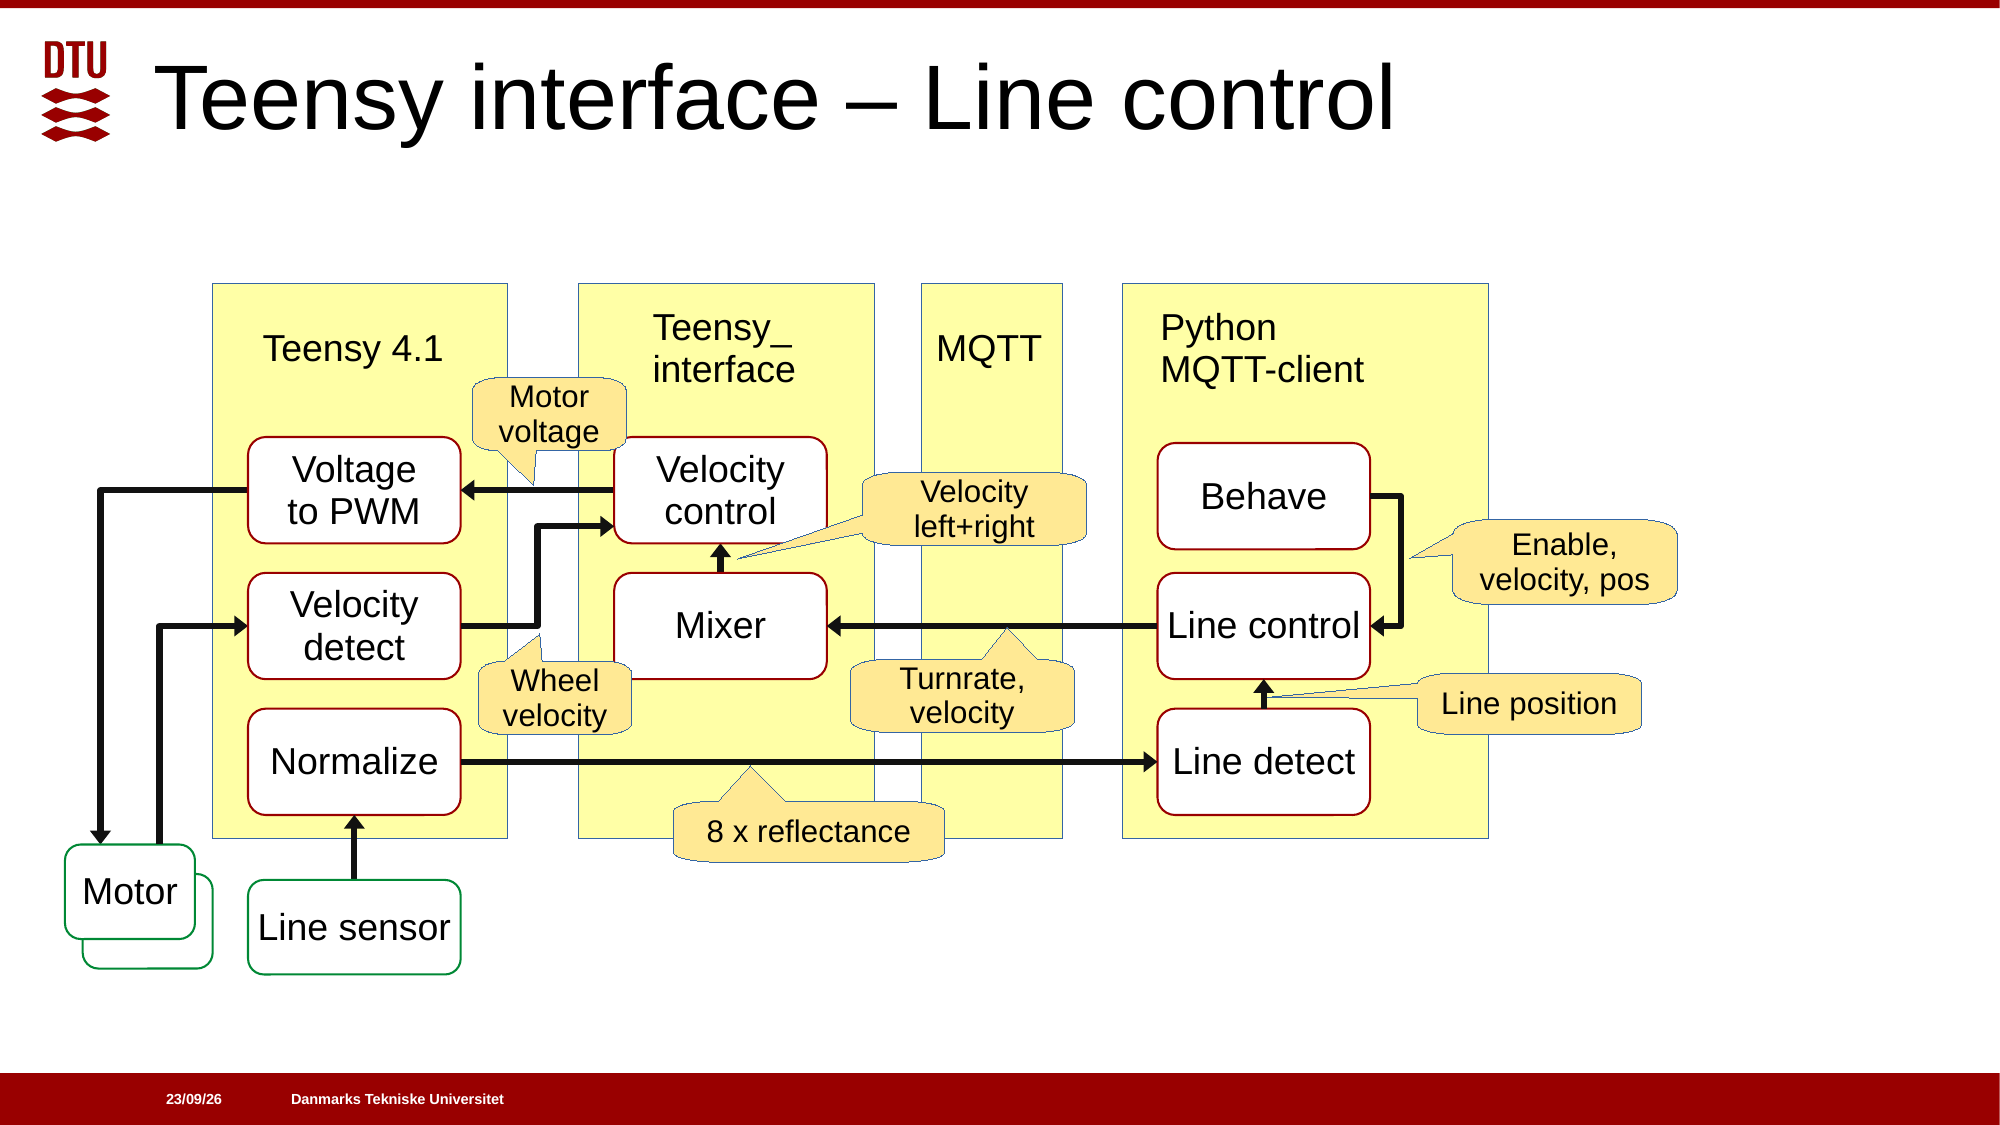

# Teensy interface – Line control
Teensy_
interface
Python
MQTT-client
Teensy 4.1
MQTT
Motor voltage
Voltage
to PWM
Velocity
control
Behave
Velocity
left+right
Enable,
velocity, pos
Velocity
detect
Mixer
Line control
Turnrate,
velocity
Wheel
velocity
Line position
Normalize
Line detect
8 x reflectance
Motor
Motor
Line sensor